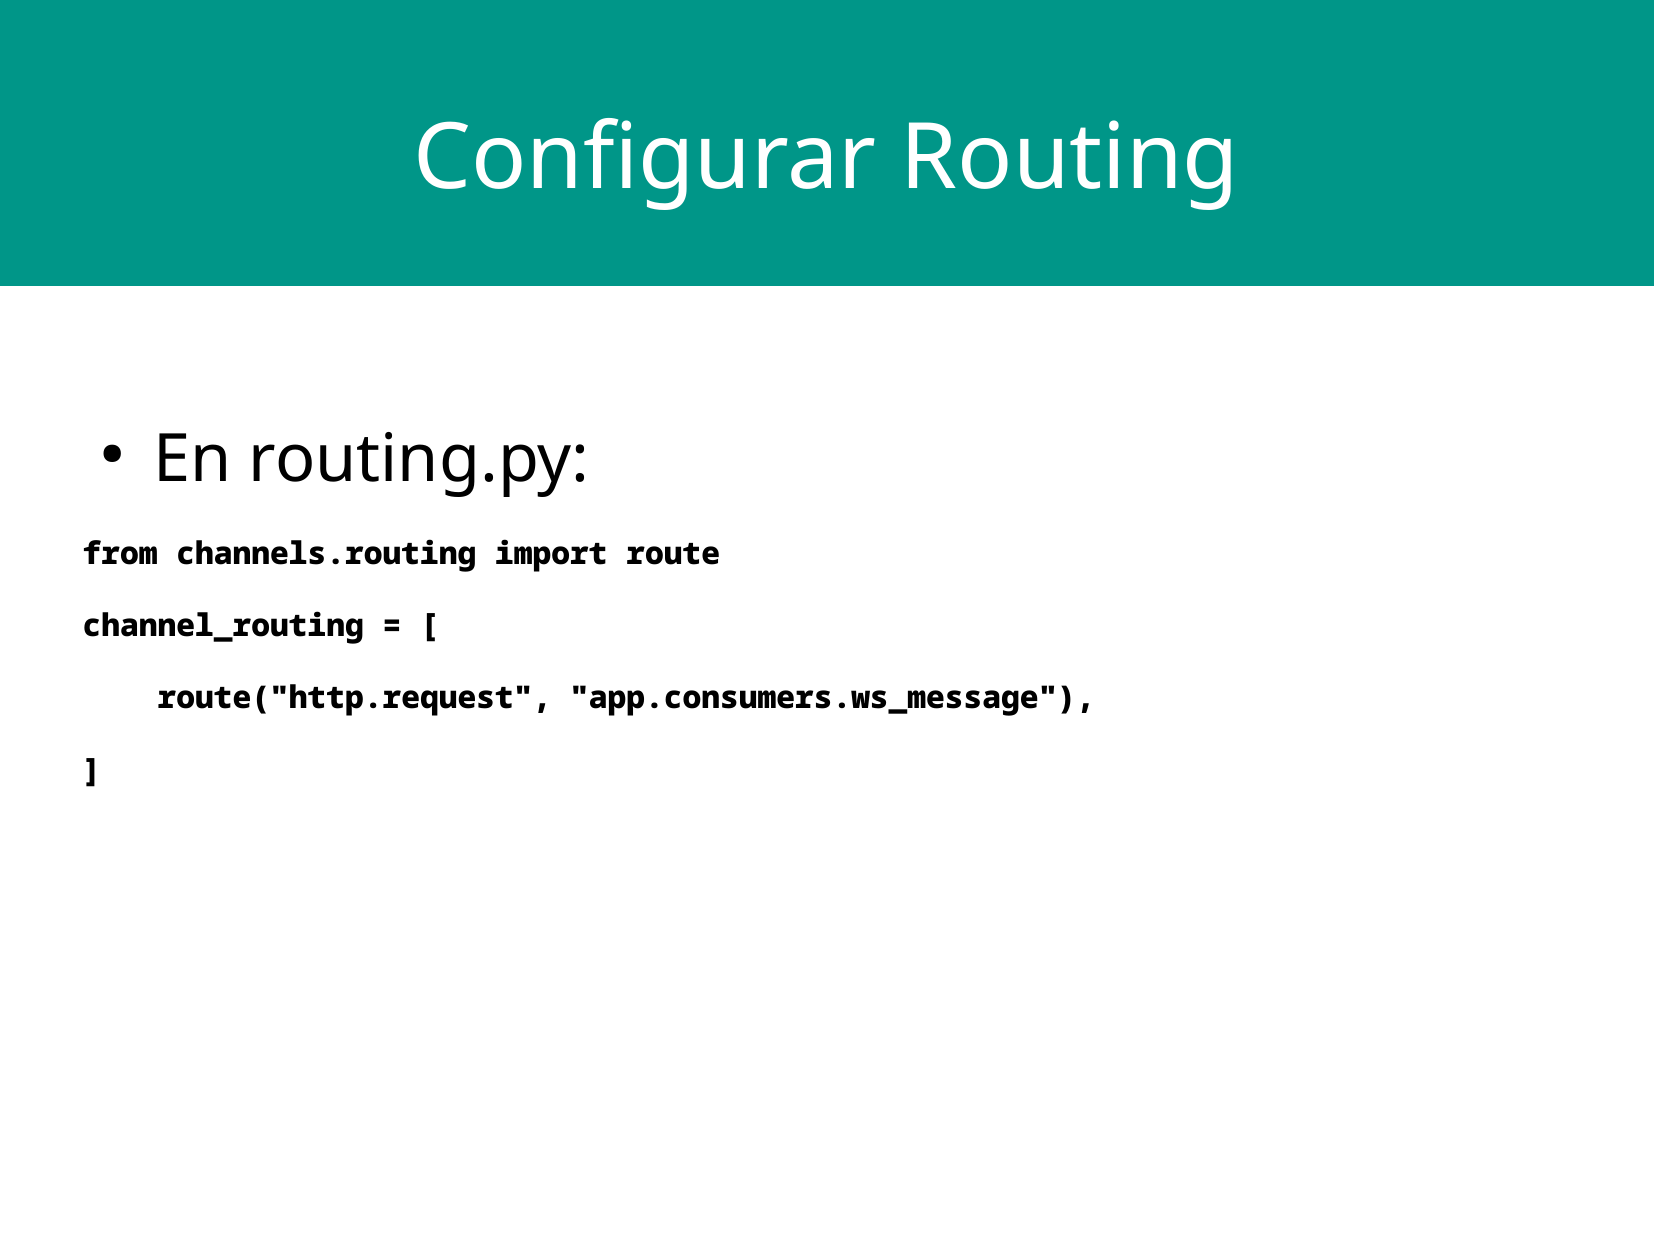

# Configurar Routing
En routing.py:
from channels.routing import route
channel_routing = [
 route("http.request", "app.consumers.ws_message"),
]